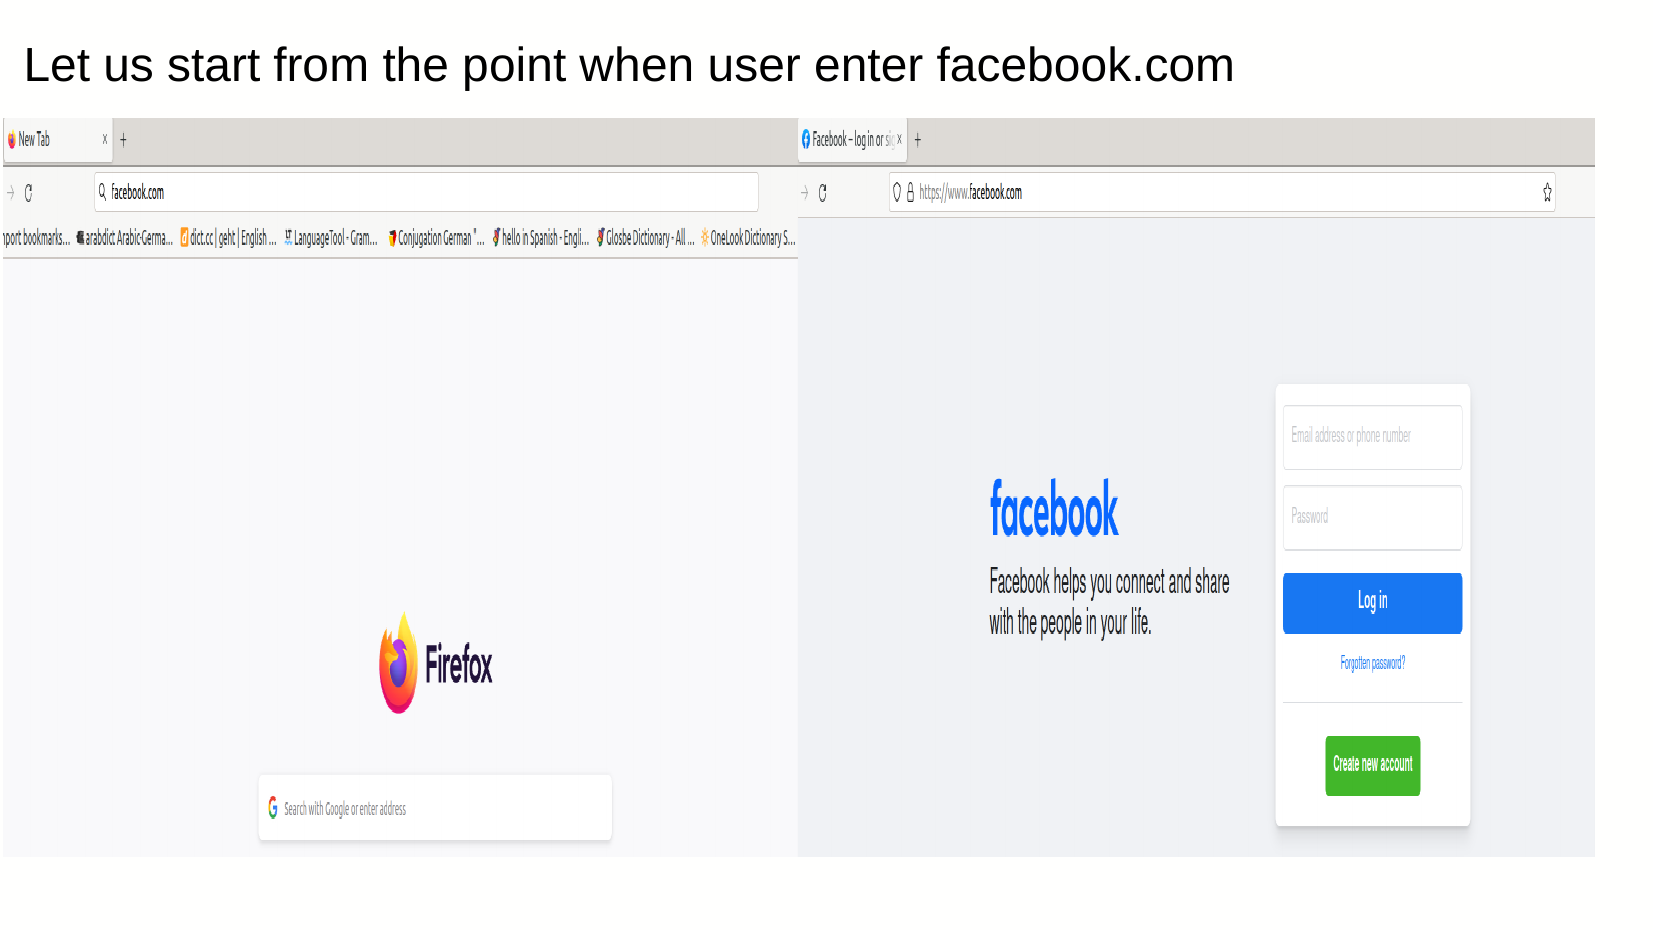

# Let us start from the point when user enter facebook.com
21